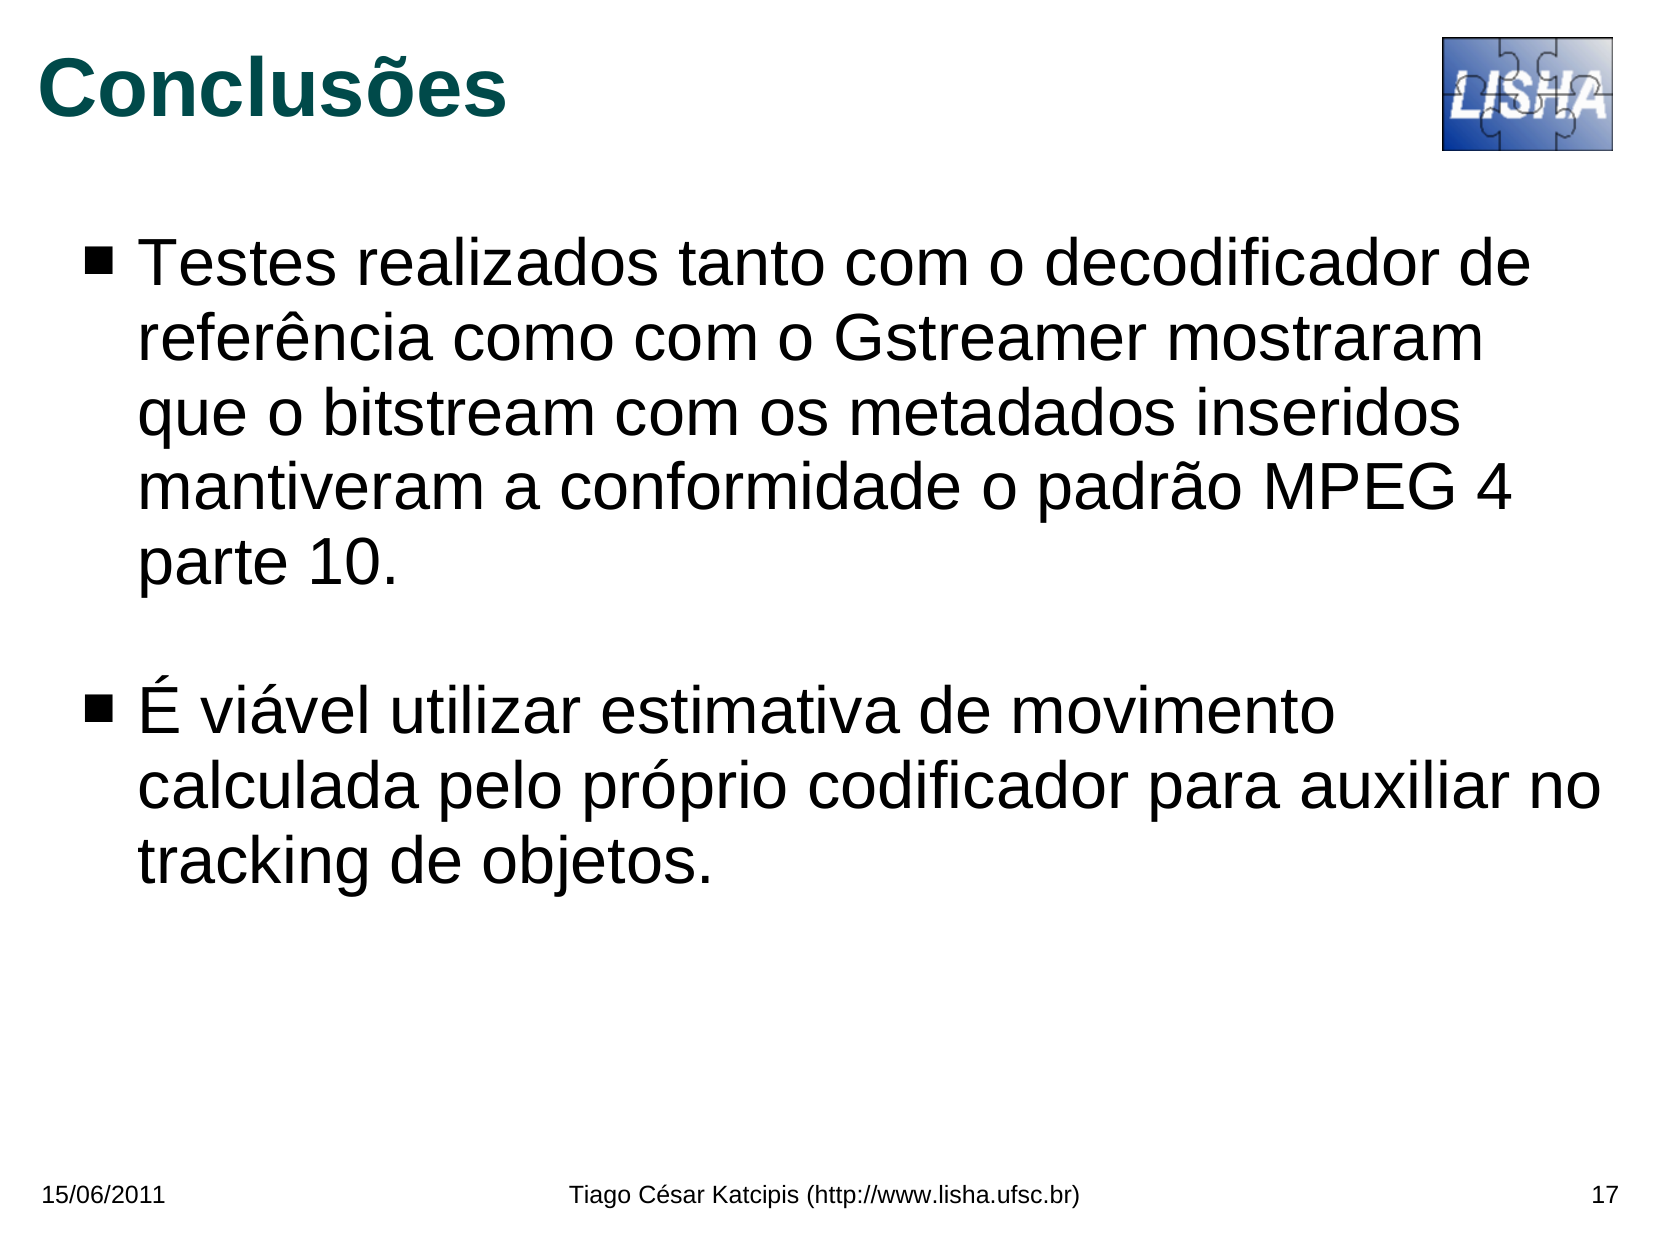

# Conclusões
Testes realizados tanto com o decodificador de referência como com o Gstreamer mostraram que o bitstream com os metadados inseridos mantiveram a conformidade o padrão MPEG 4 parte 10.
É viável utilizar estimativa de movimento calculada pelo próprio codificador para auxiliar no tracking de objetos.